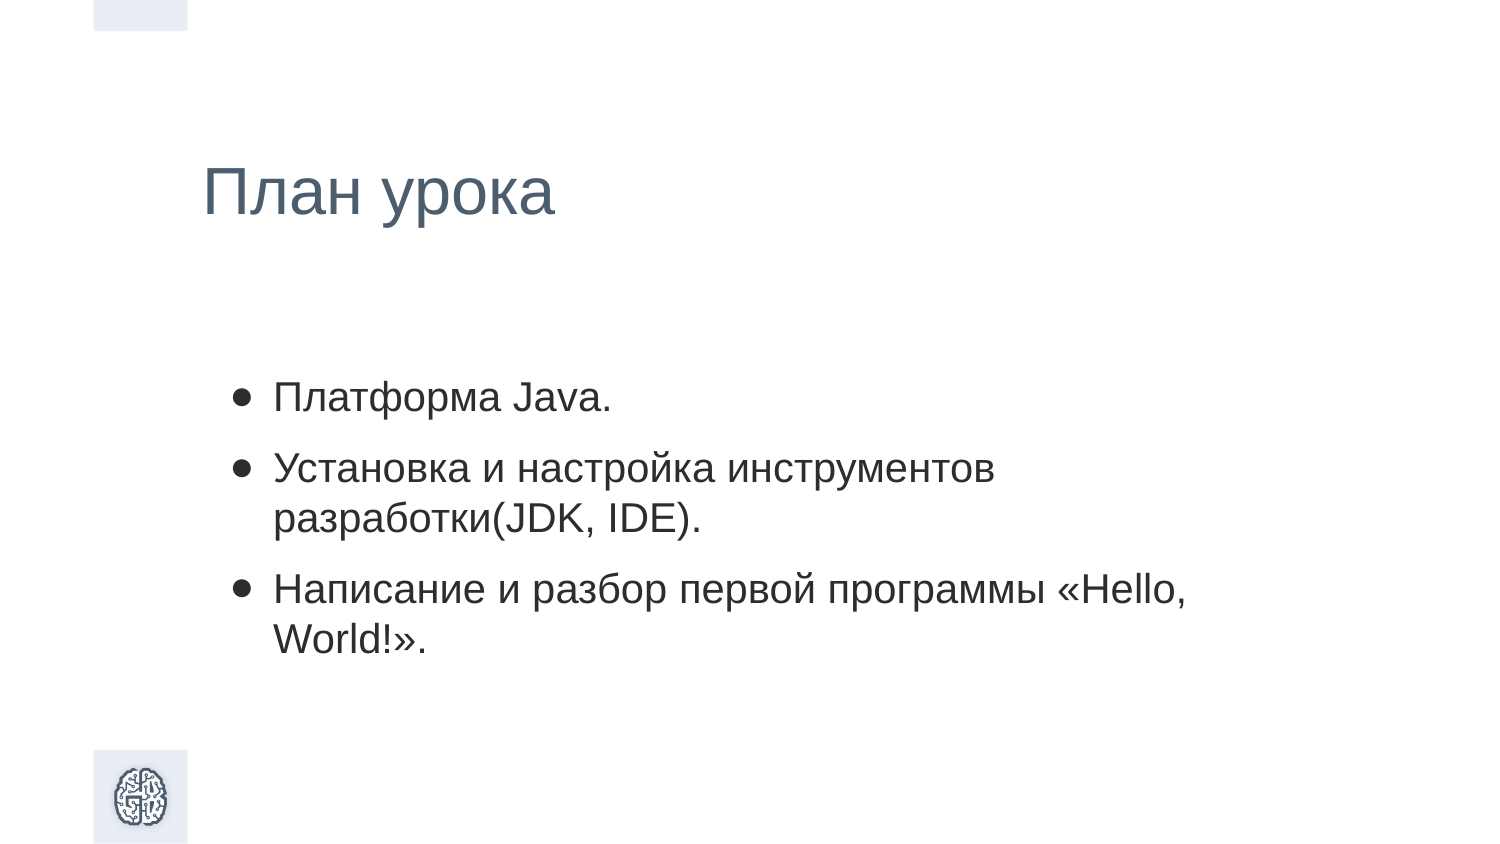

План урока
Платформа Java.
Установка и настройка инструментов разработки(JDK, IDE).
Написание и разбор первой программы «Hello, World!».